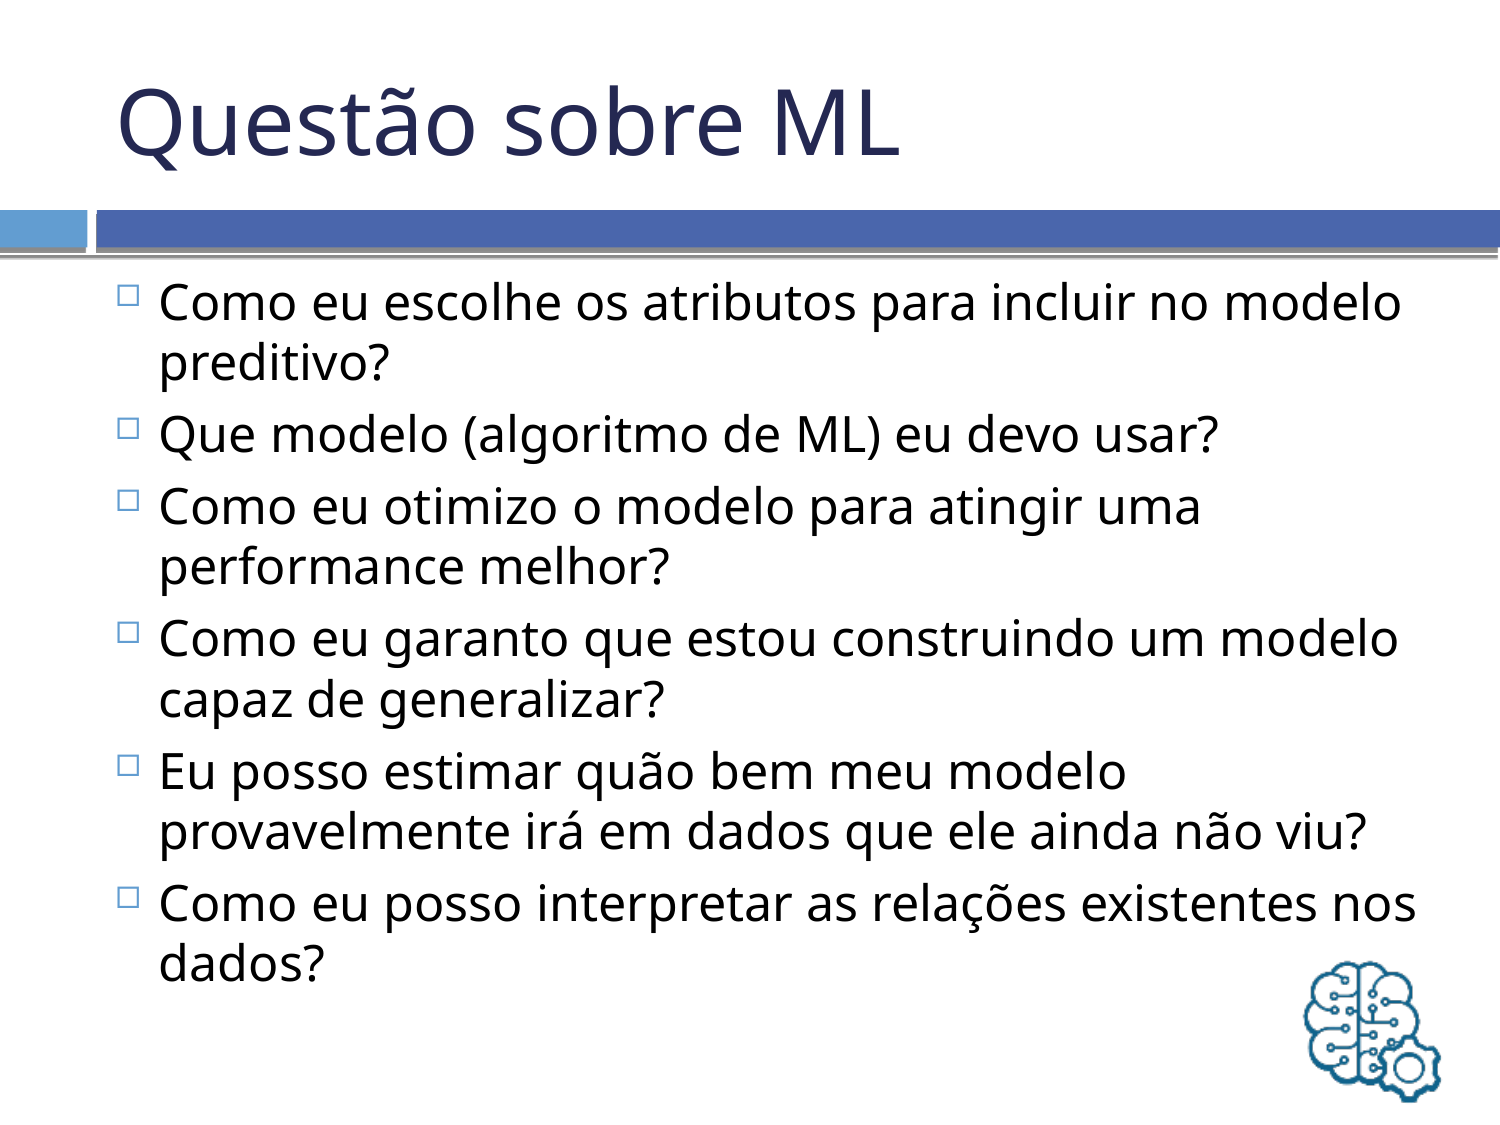

# Questão sobre ML
Como eu escolhe os atributos para incluir no modelo preditivo?
Que modelo (algoritmo de ML) eu devo usar?
Como eu otimizo o modelo para atingir uma performance melhor?
Como eu garanto que estou construindo um modelo capaz de generalizar?
Eu posso estimar quão bem meu modelo provavelmente irá em dados que ele ainda não viu?
Como eu posso interpretar as relações existentes nos dados?